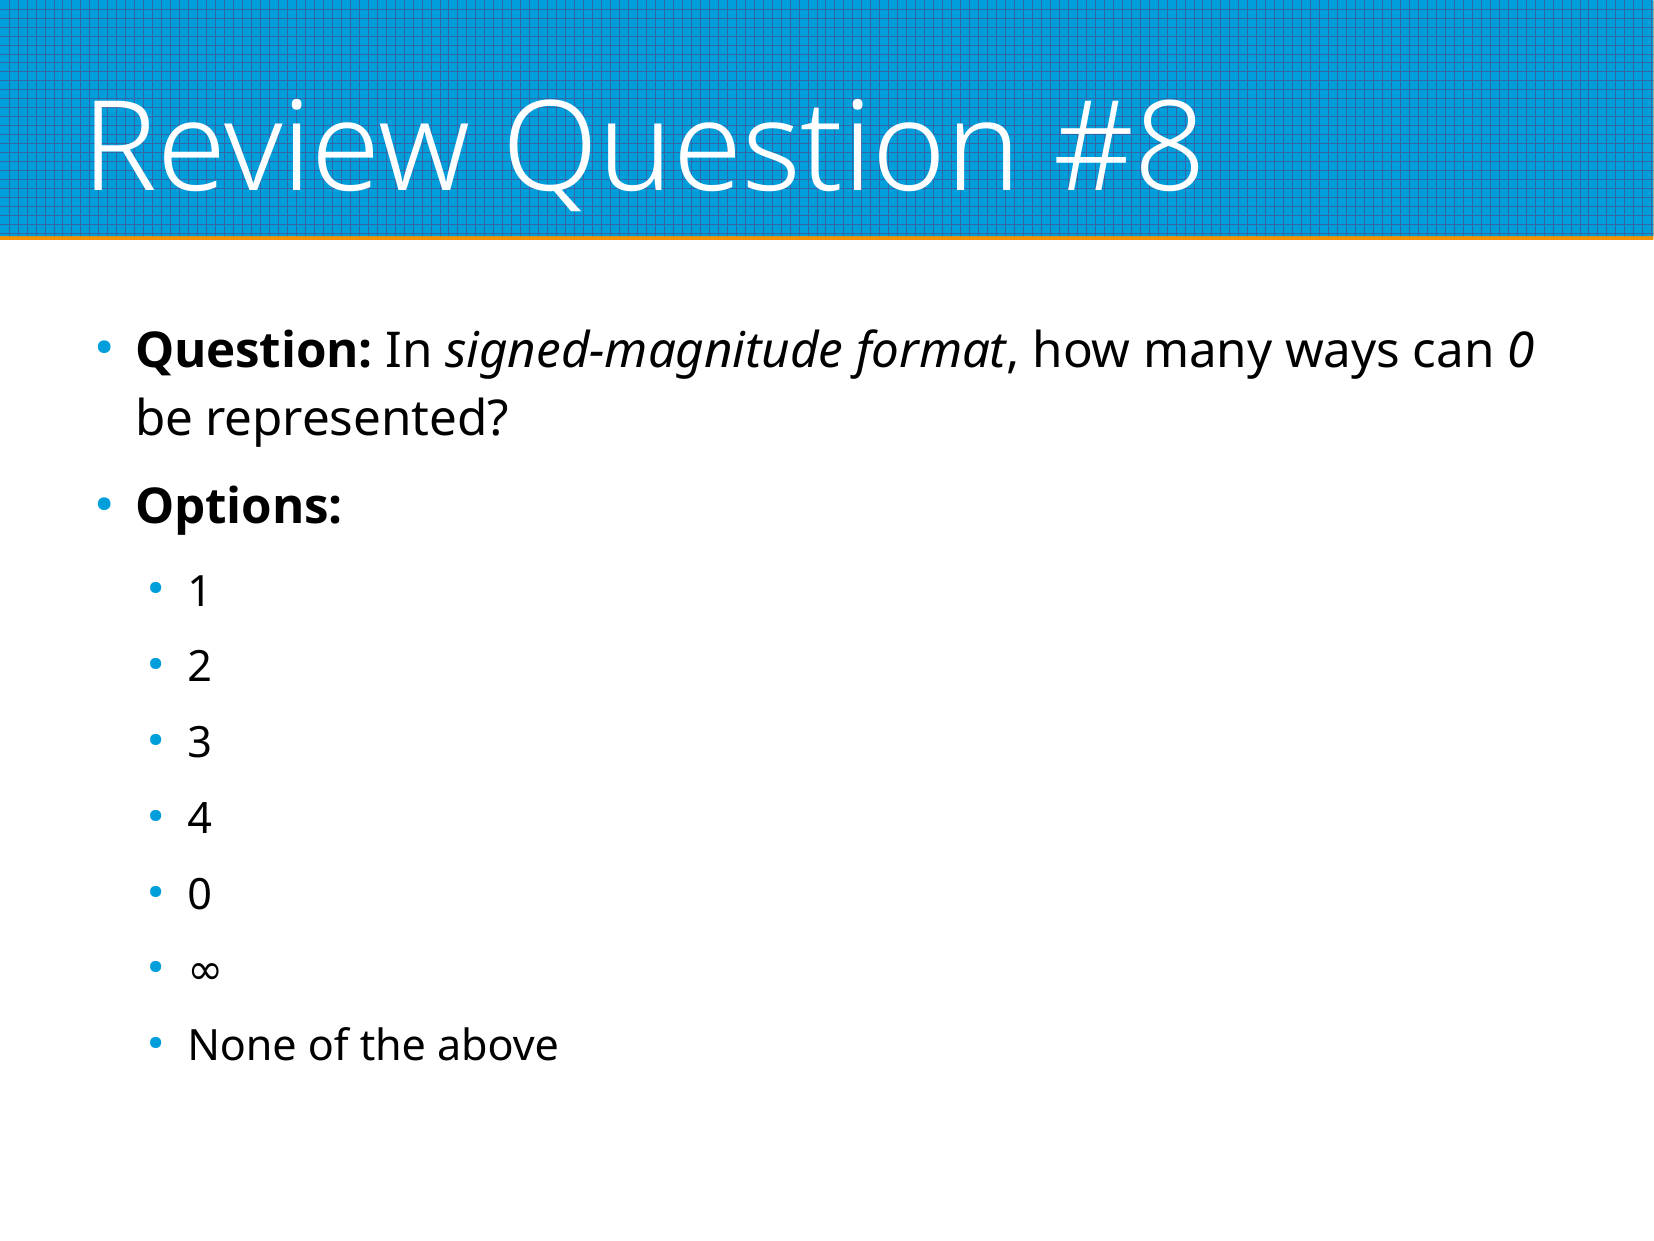

# Review Question #8
Question: In signed-magnitude format, how many ways can 0 be represented?
Options:
1
2
3
4
0
∞
None of the above